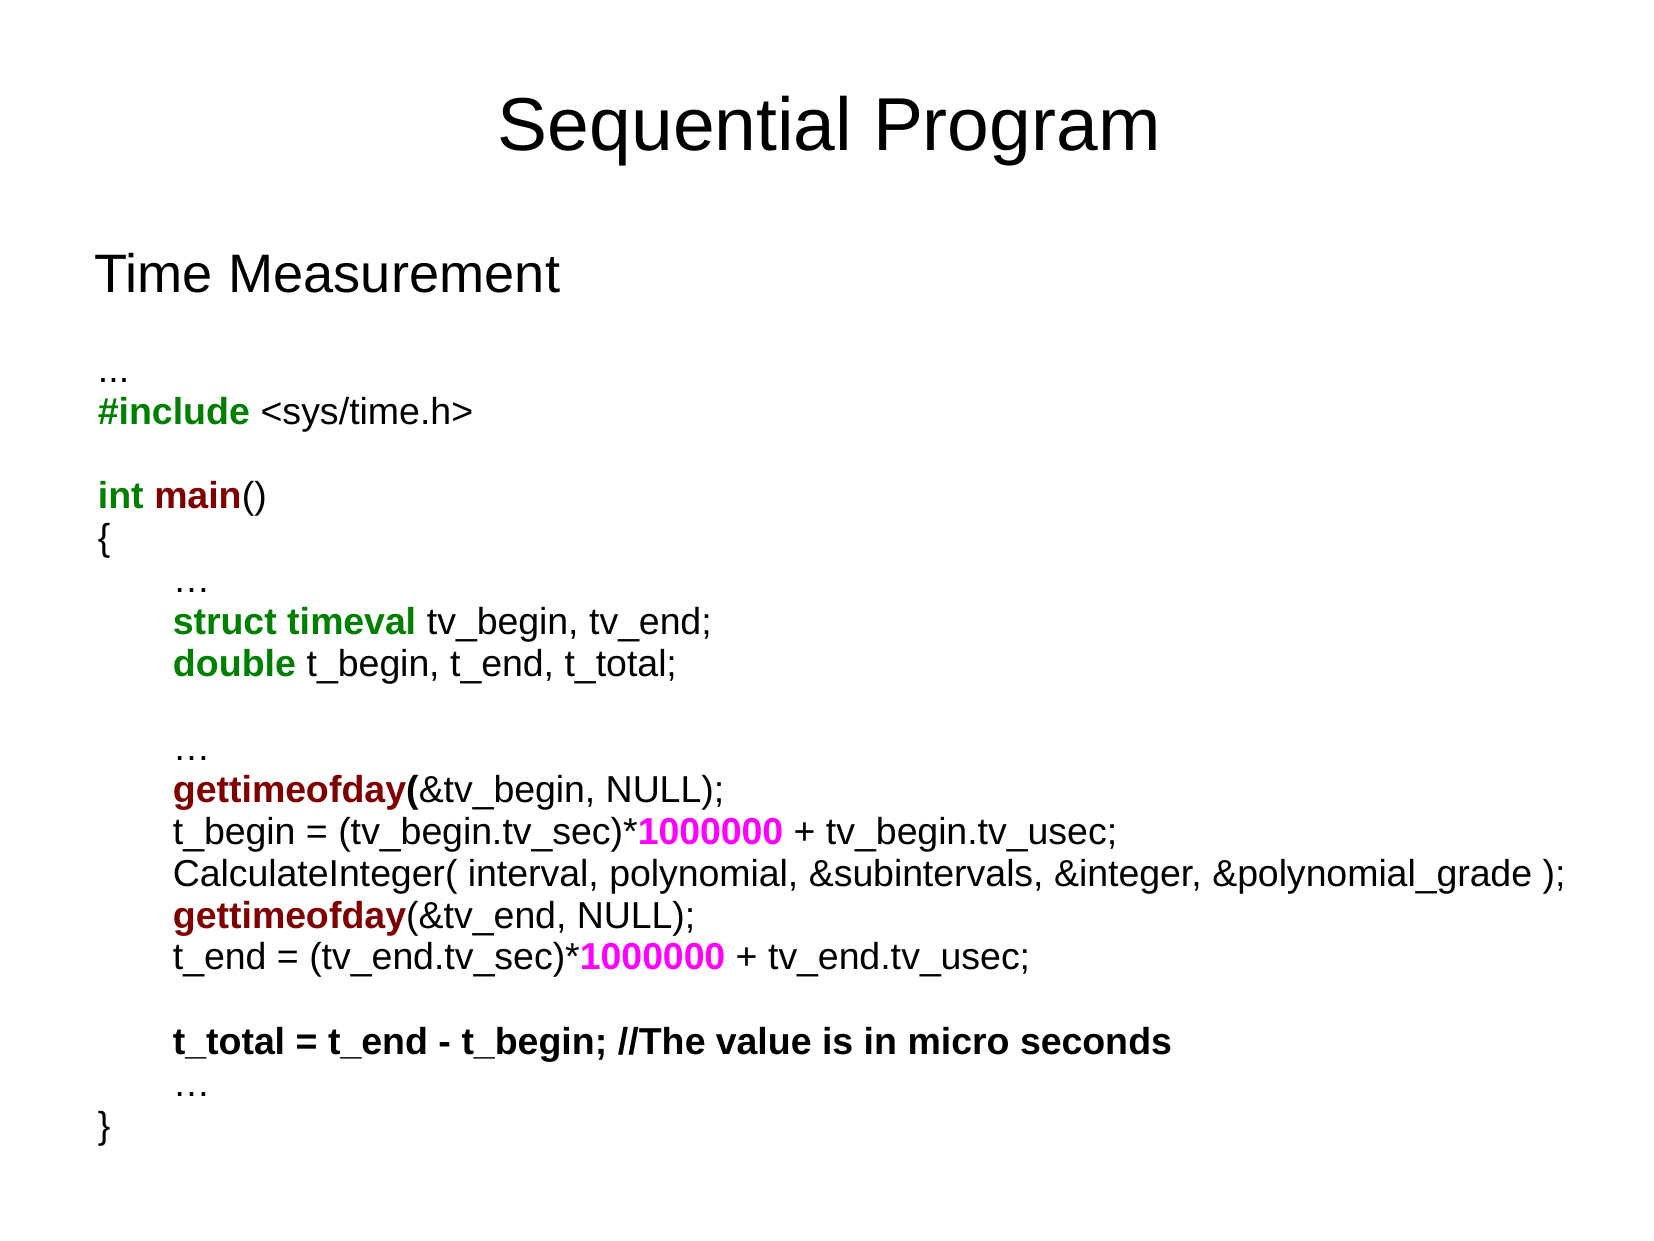

Sequential Program
	Time Measurement
	...
	#include <sys/time.h>
	int main()
	{
		…
		struct timeval tv_begin, tv_end;
		double t_begin, t_end, t_total;
		…
		gettimeofday(&tv_begin, NULL);
		t_begin = (tv_begin.tv_sec)*1000000 + tv_begin.tv_usec;
		CalculateInteger( interval, polynomial, &subintervals, &integer, &polynomial_grade );
		gettimeofday(&tv_end, NULL);
		t_end = (tv_end.tv_sec)*1000000 + tv_end.tv_usec;
		t_total = t_end - t_begin; //The value is in micro seconds
		…
	}